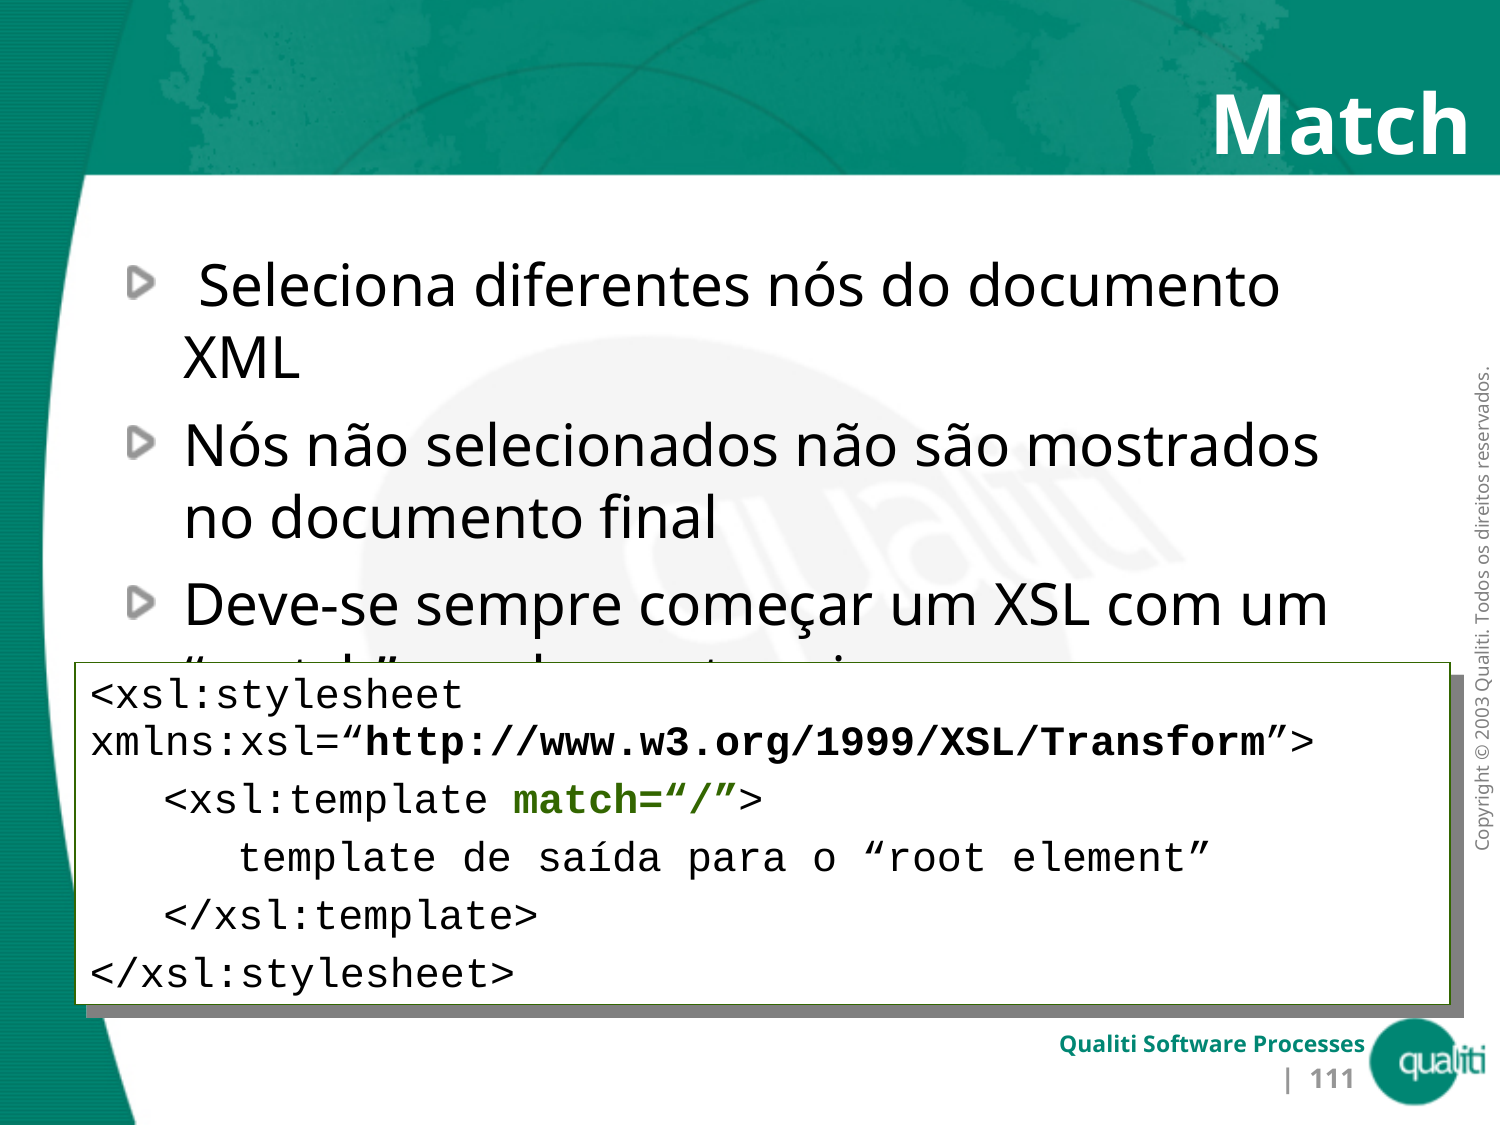

# Match
 Seleciona diferentes nós do documento XML
Nós não selecionados não são mostrados no documento final
Deve-se sempre começar um XSL com um “match” no elemento raiz
<xsl:stylesheet xmlns:xsl=“http://www.w3.org/1999/XSL/Transform”>
	<xsl:template match=“/”>
		template de saída para o “root element”
	</xsl:template>
</xsl:stylesheet>